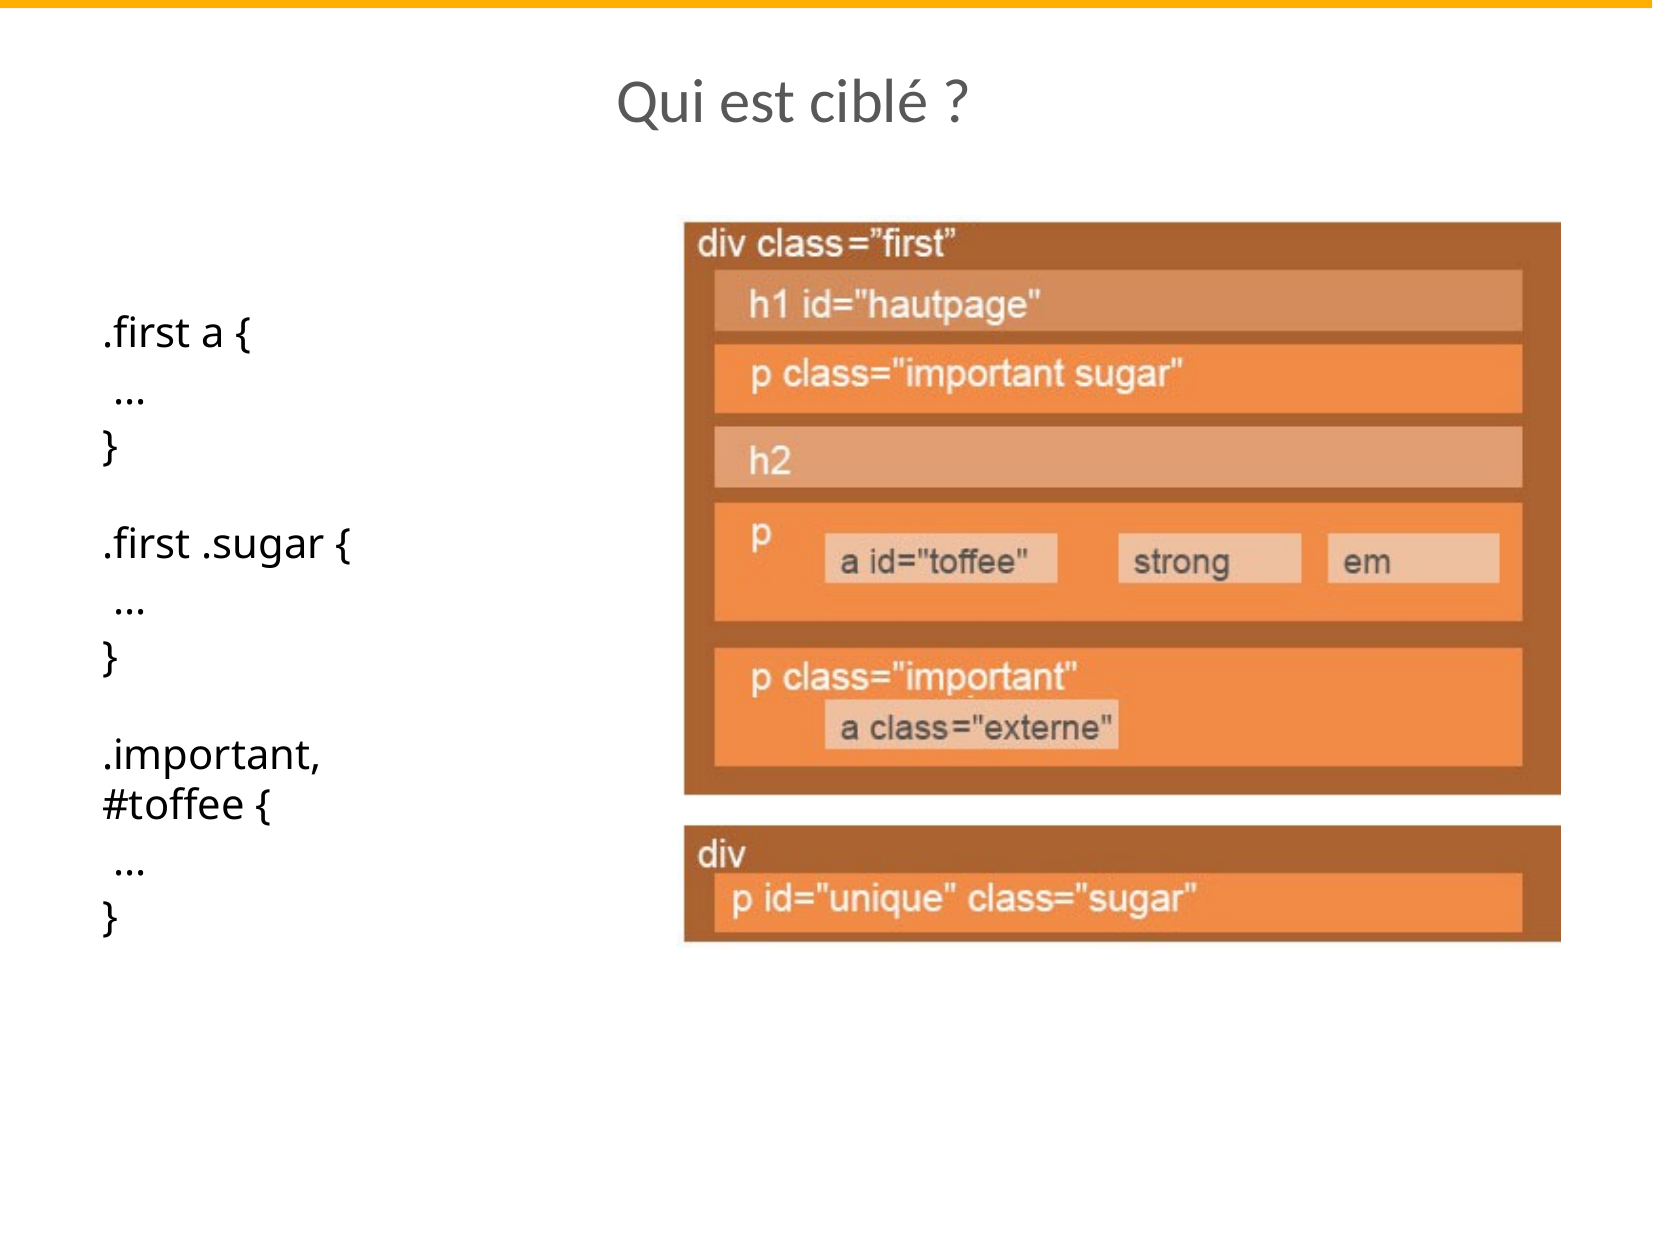

# Qui est ciblé ?
.first a {
...
}
.first .sugar {
...
}
.important, #toffee {
...
}